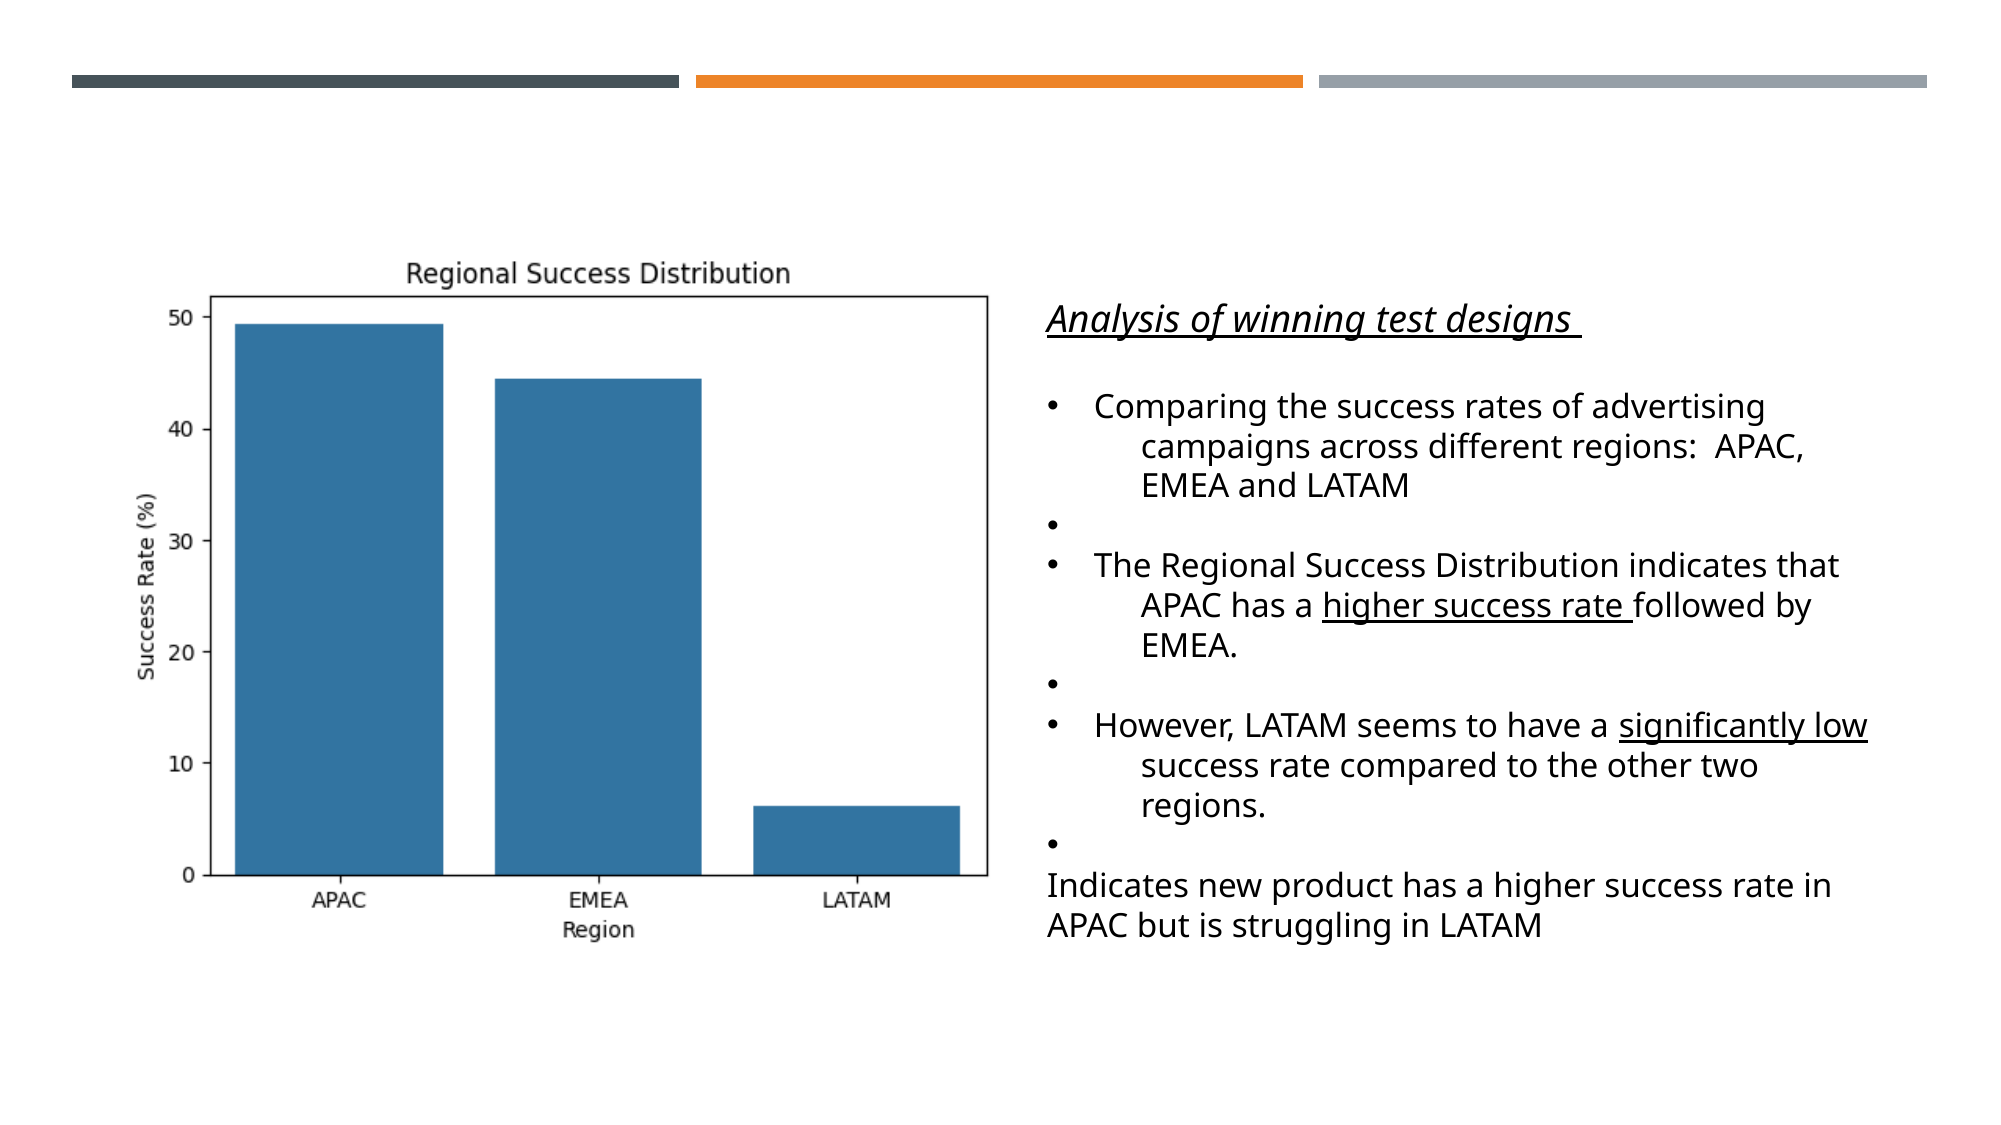

Analysis of winning test designs
Comparing the success rates of advertising campaigns across different regions: APAC, EMEA and LATAM
The Regional Success Distribution indicates that APAC has a higher success rate followed by EMEA.
However, LATAM seems to have a significantly low success rate compared to the other two regions.
Indicates new product has a higher success rate in APAC but is struggling in LATAM